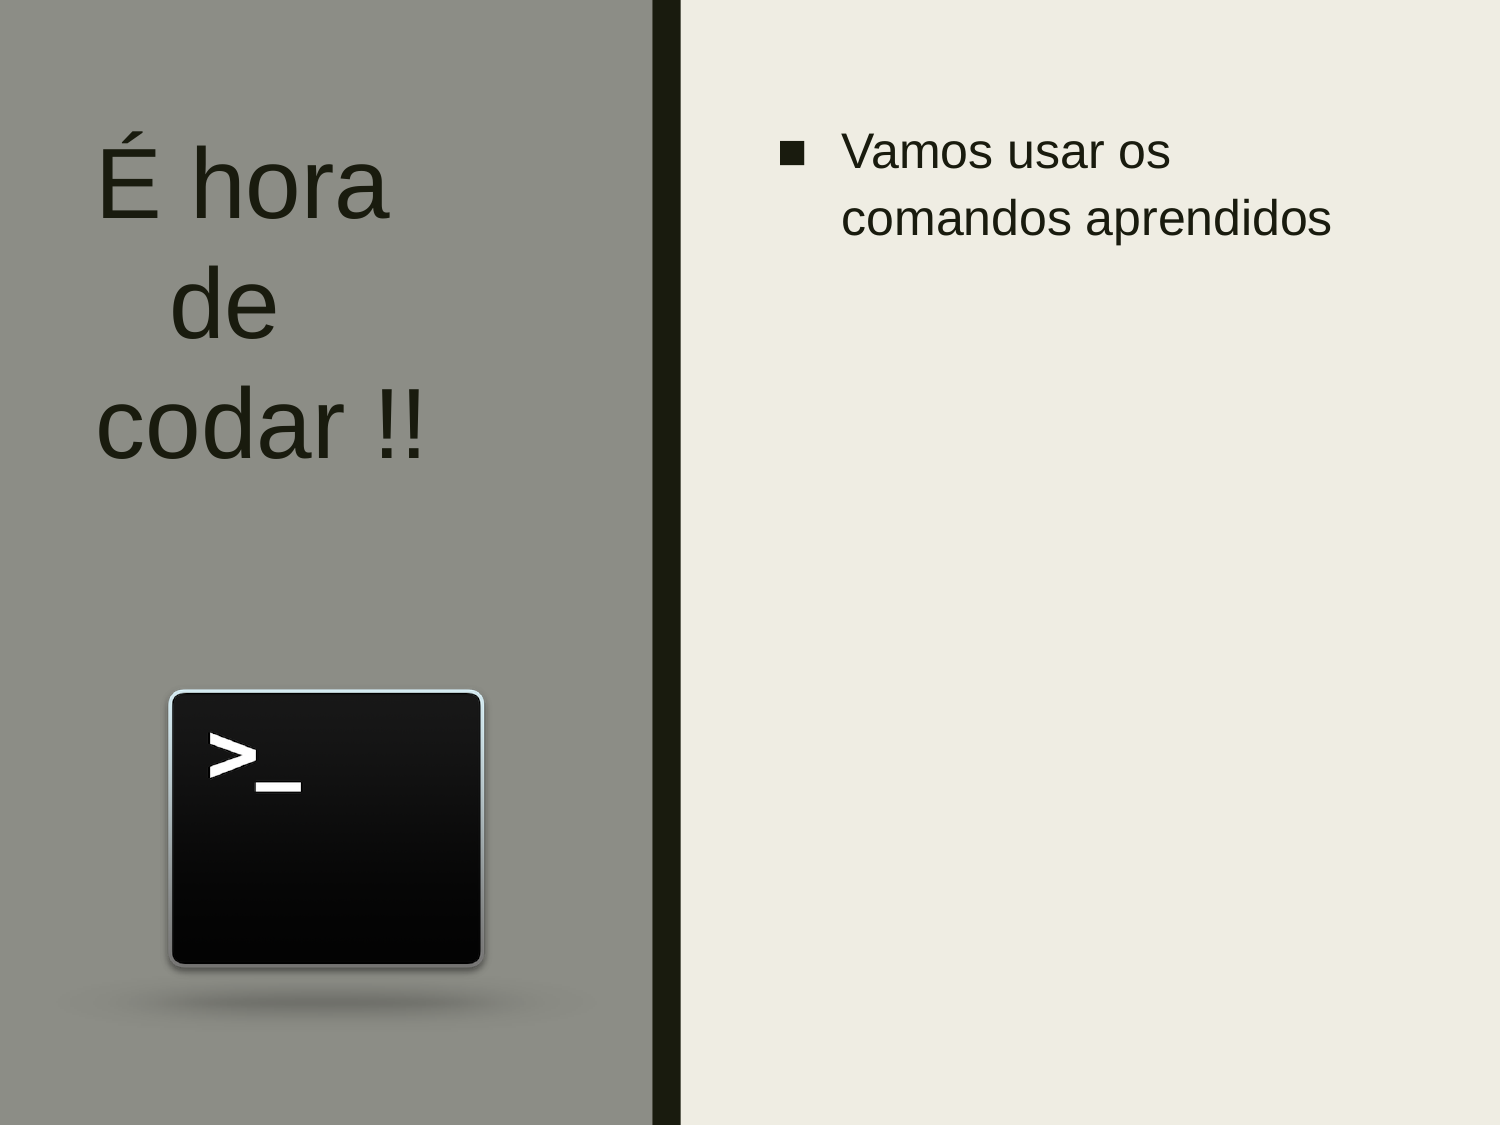

# Vamos usar os comandos aprendidos
É hora 		de codar !!
■